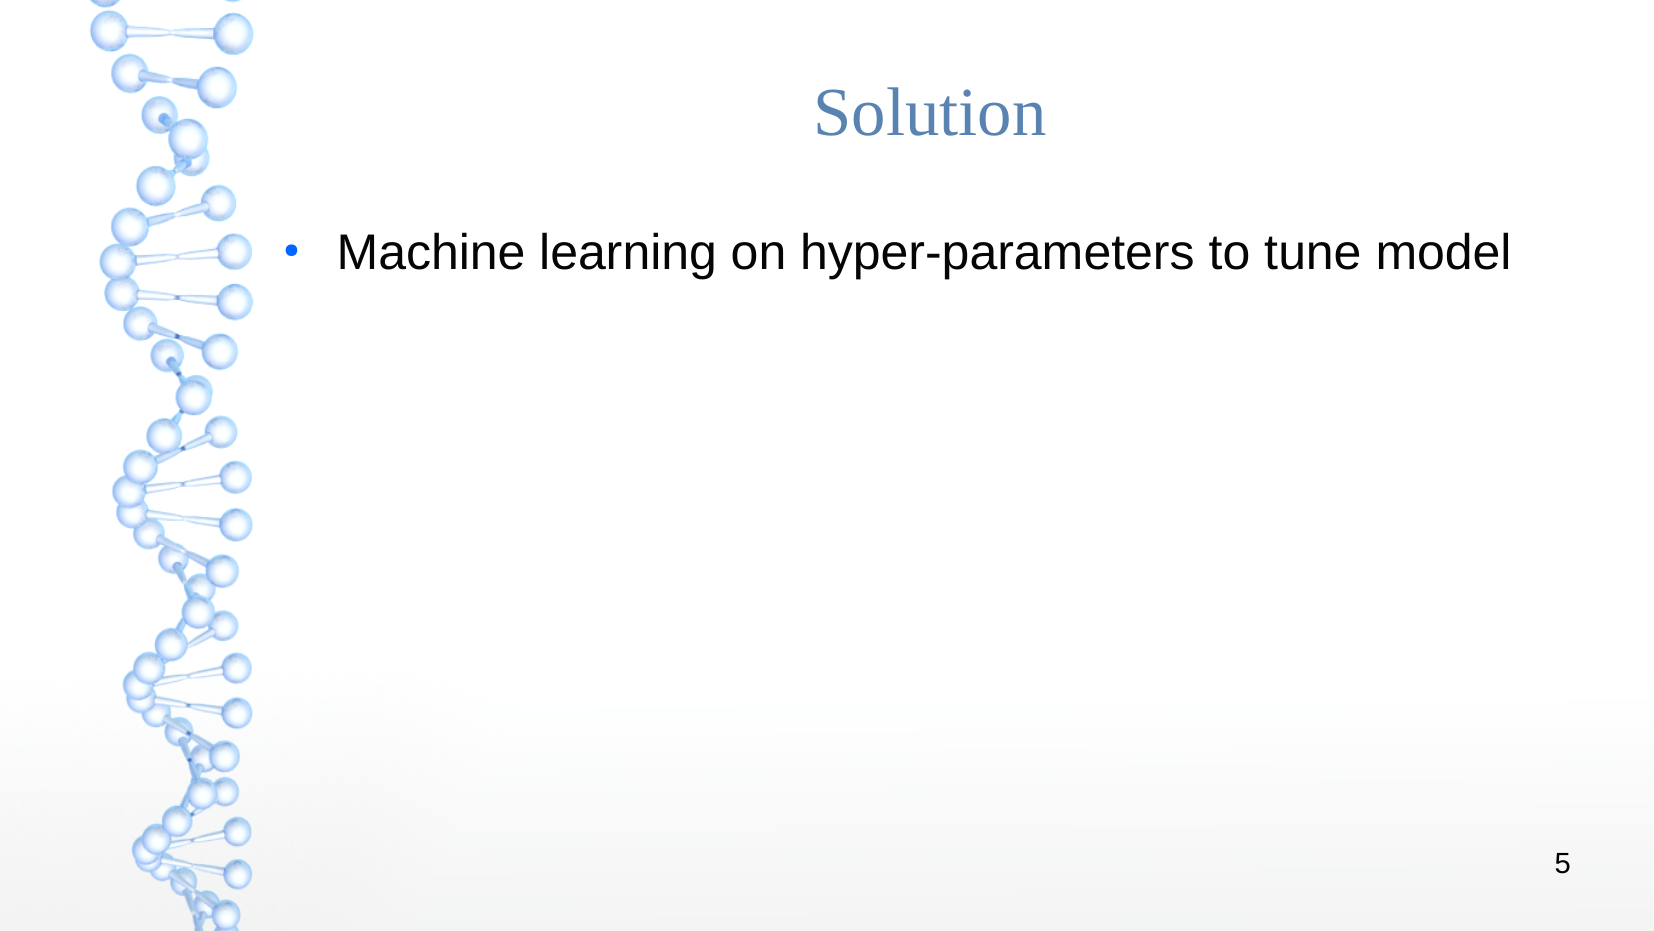

# Solution
Machine learning on hyper-parameters to tune model
5